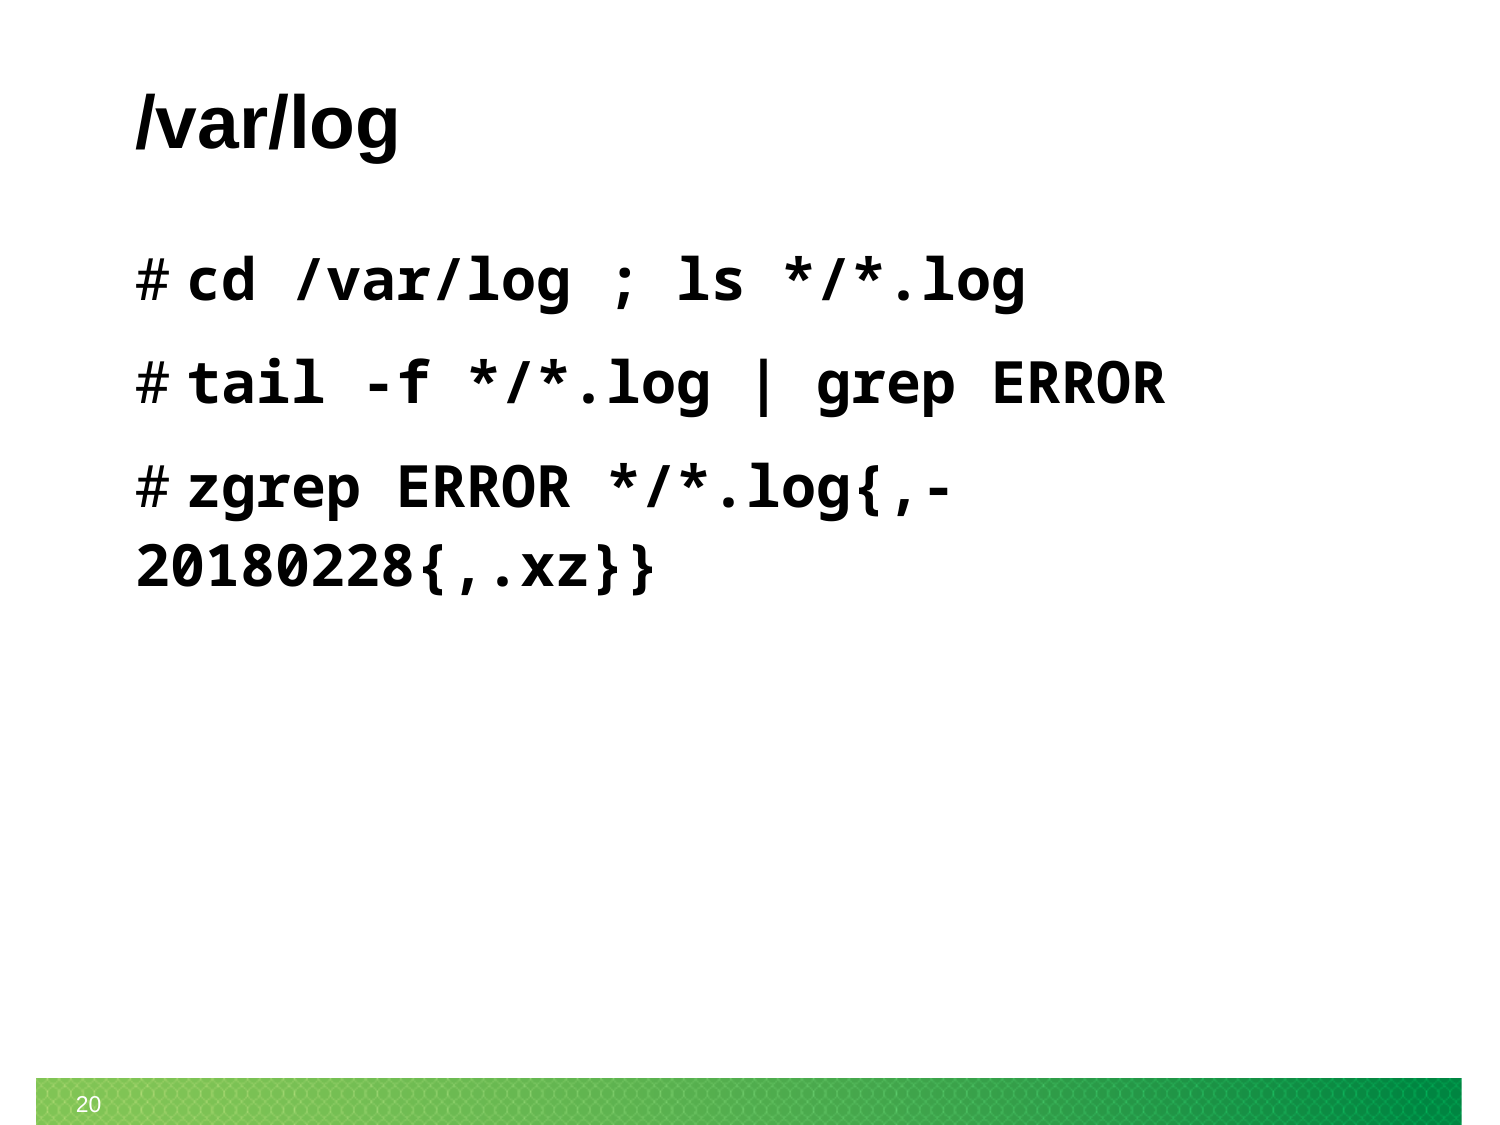

# /var/log
# cd /var/log ; ls */*.log
# tail -f */*.log | grep ERROR
# zgrep ERROR */*.log{,-20180228{,.xz}}